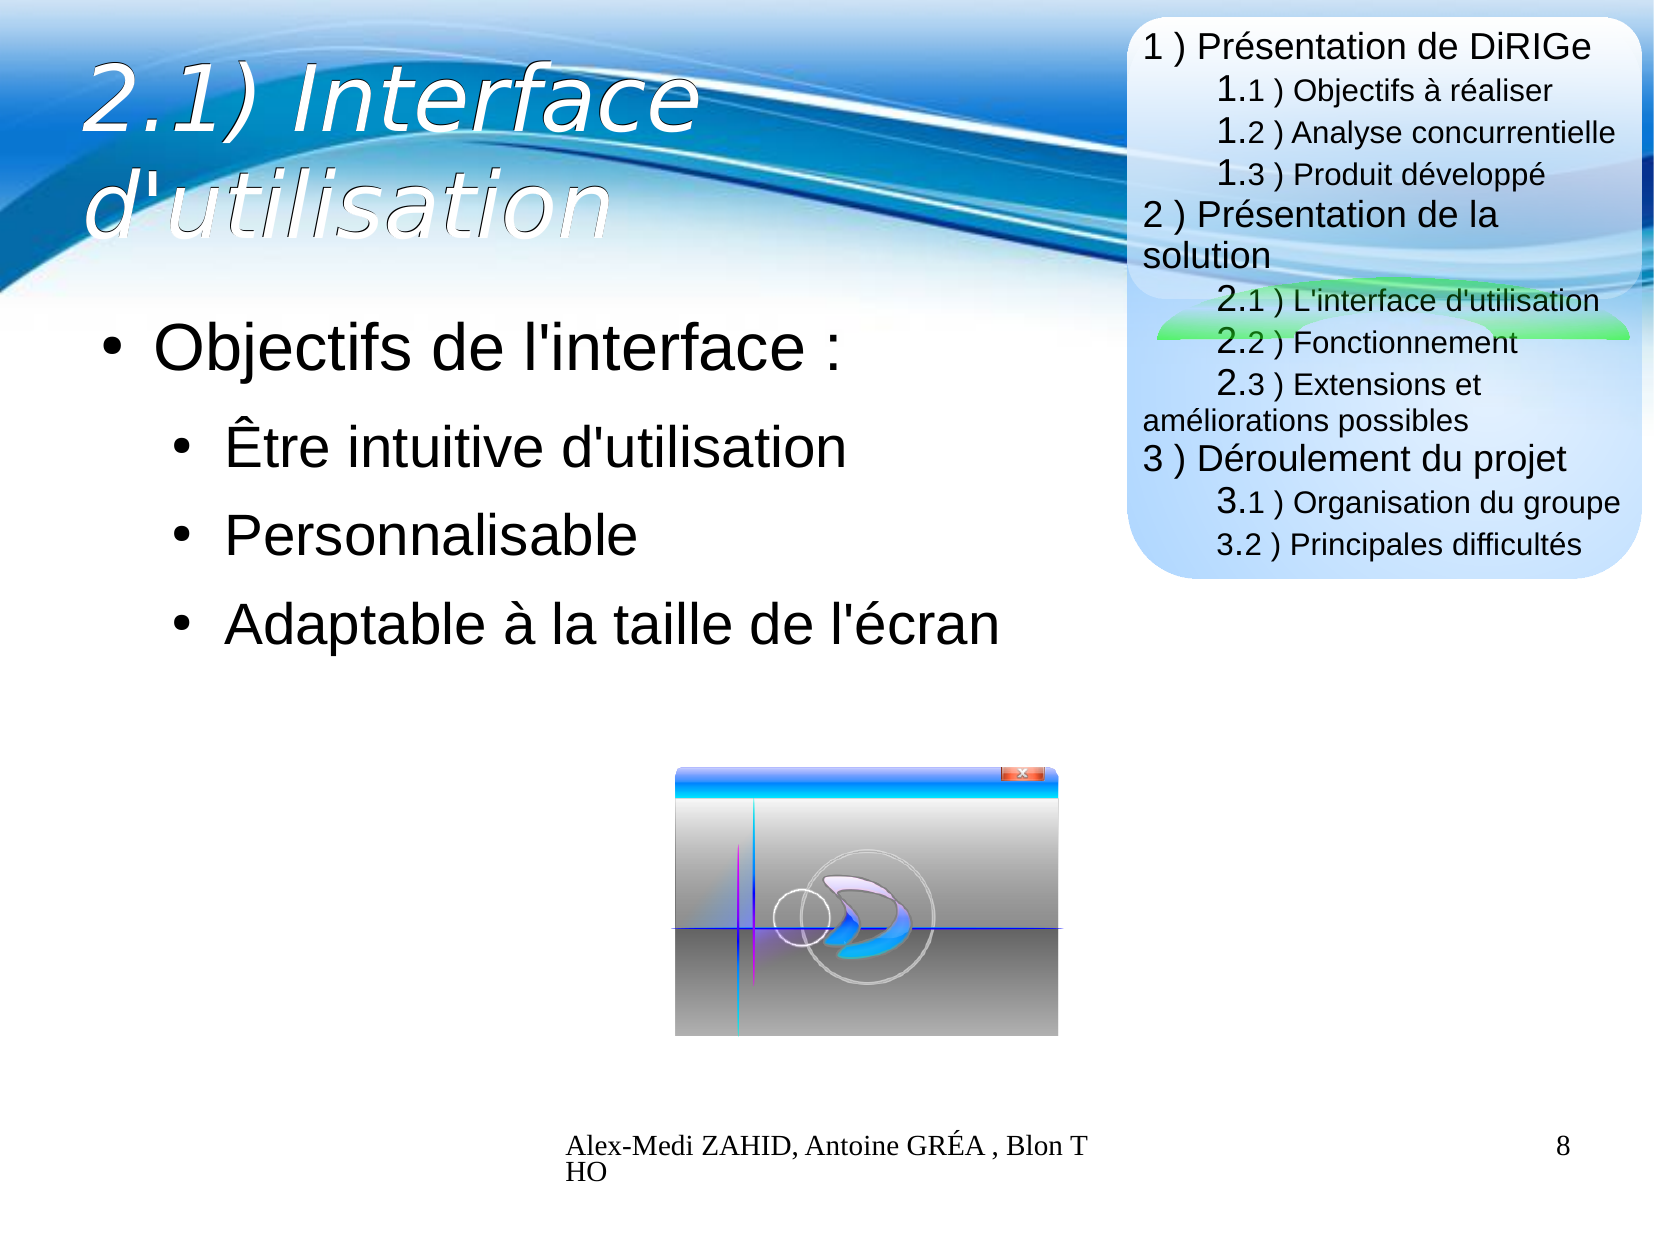

# 2.1) Interface d'utilisation
Objectifs de l'interface :
Être intuitive d'utilisation
Personnalisable
Adaptable à la taille de l'écran
Alex-Medi ZAHID, Antoine GRÉA , Blon THO
8